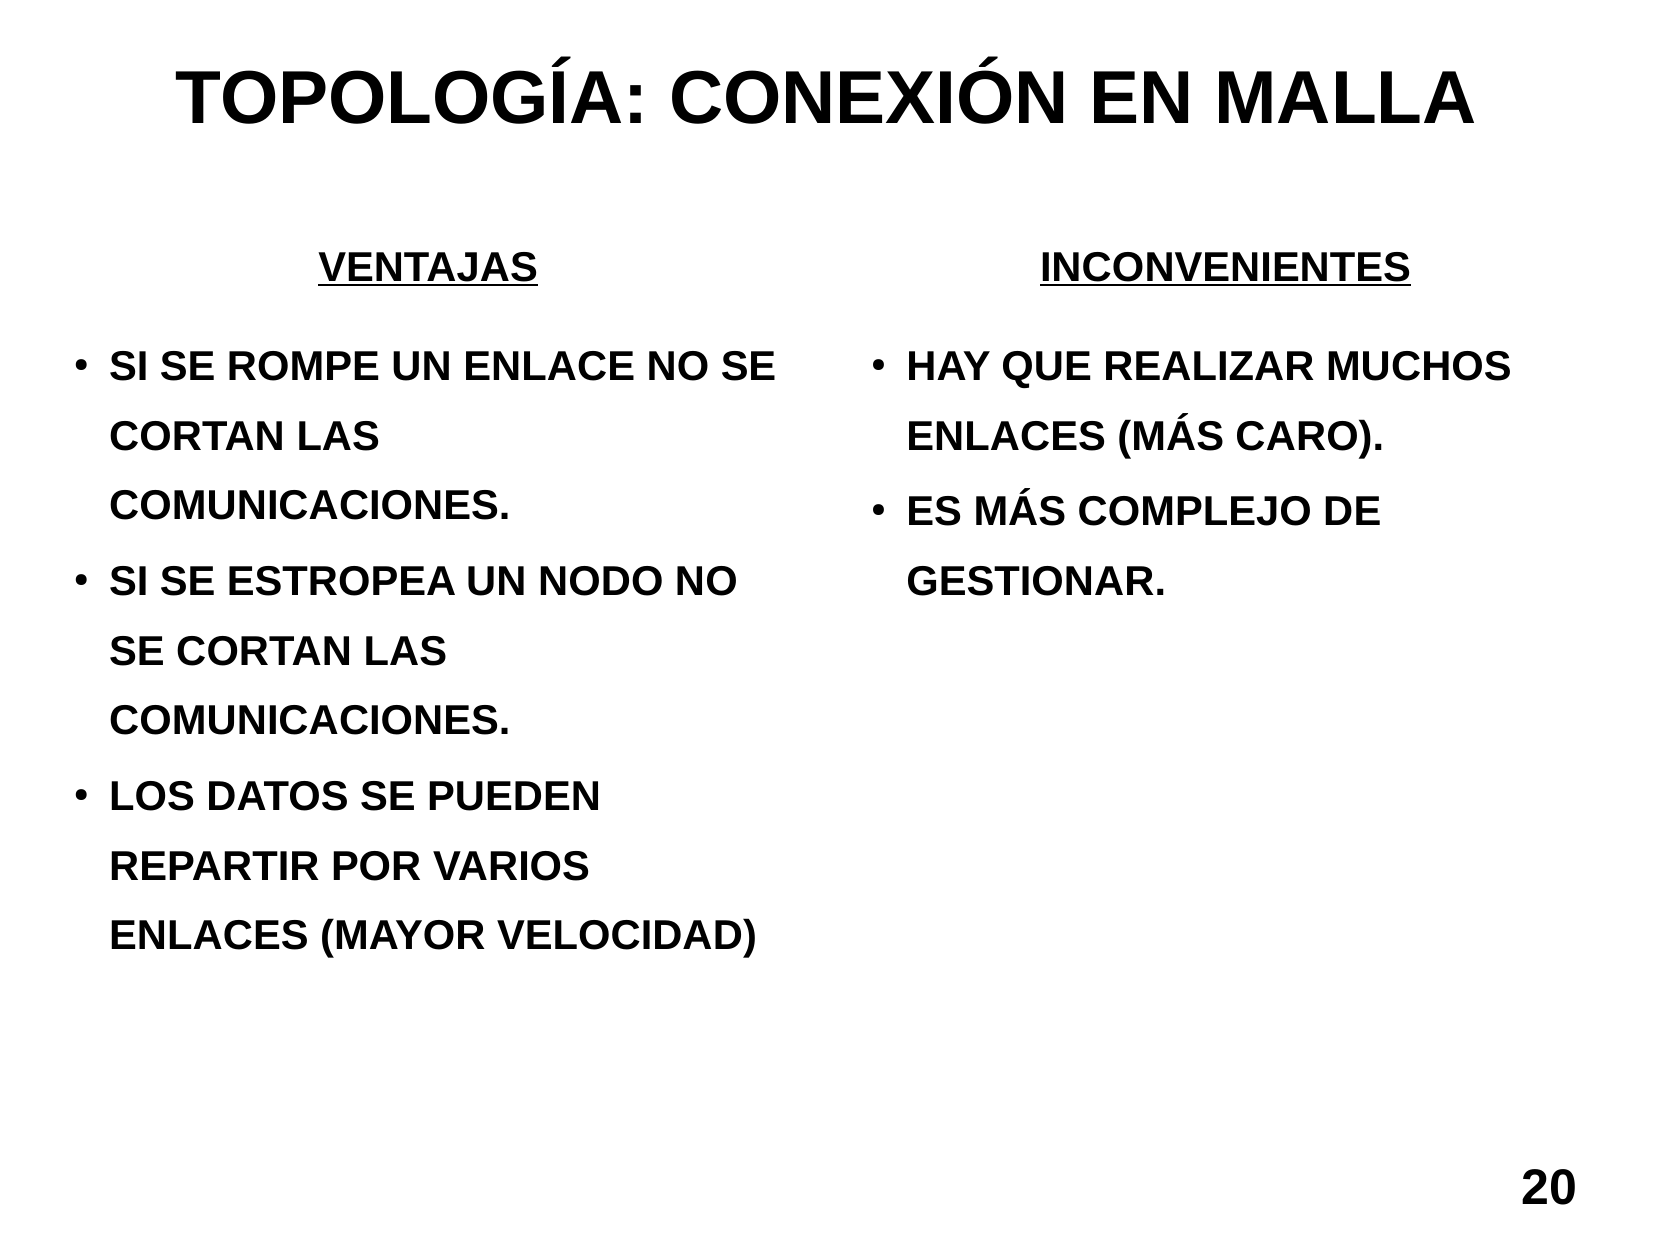

# TOPOLOGÍA: CONEXIÓN EN MALLA
VENTAJAS
SI SE ROMPE UN ENLACE NO SE CORTAN LAS COMUNICACIONES.
SI SE ESTROPEA UN NODO NO SE CORTAN LAS COMUNICACIONES.
LOS DATOS SE PUEDEN REPARTIR POR VARIOS ENLACES (MAYOR VELOCIDAD)
INCONVENIENTES
HAY QUE REALIZAR MUCHOS ENLACES (MÁS CARO).
ES MÁS COMPLEJO DE GESTIONAR.